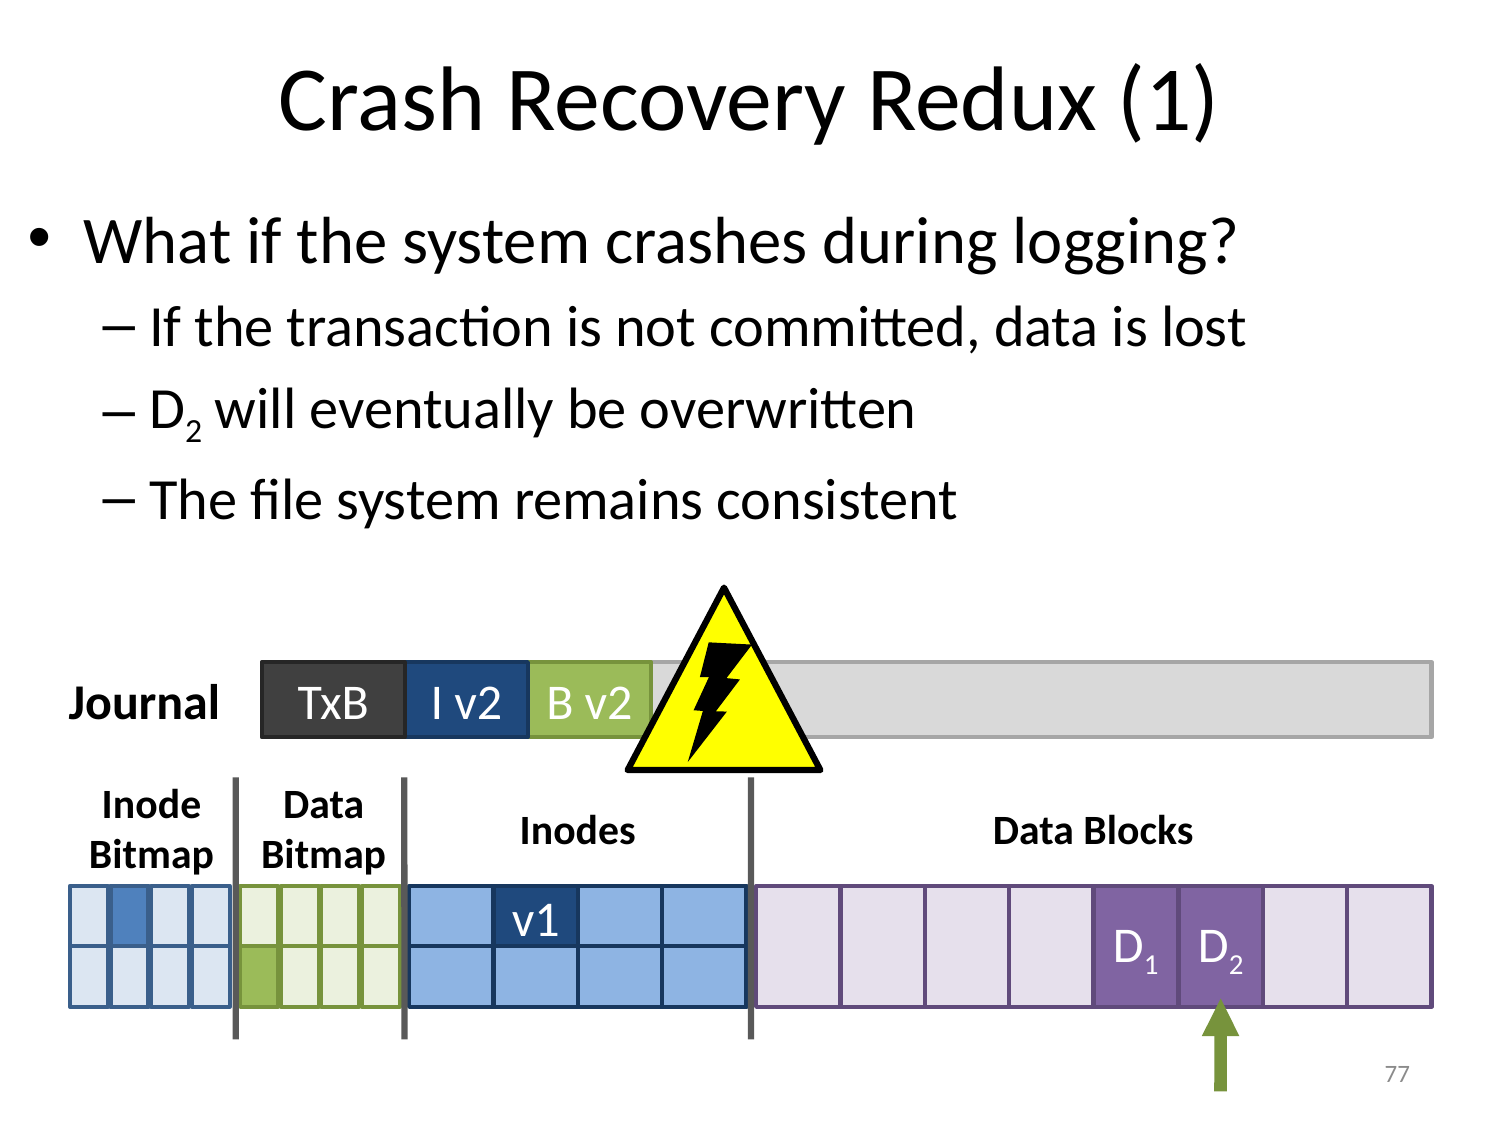

# Crash Recovery Redux (1)
What if the system crashes during logging?
If the transaction is not committed, data is lost
D2 will eventually be overwritten
The file system remains consistent
Journal
TxB
I v2
B v2
Inode
Bitmap
Data
Bitmap
Inodes
Data Blocks
v1
D1
D2